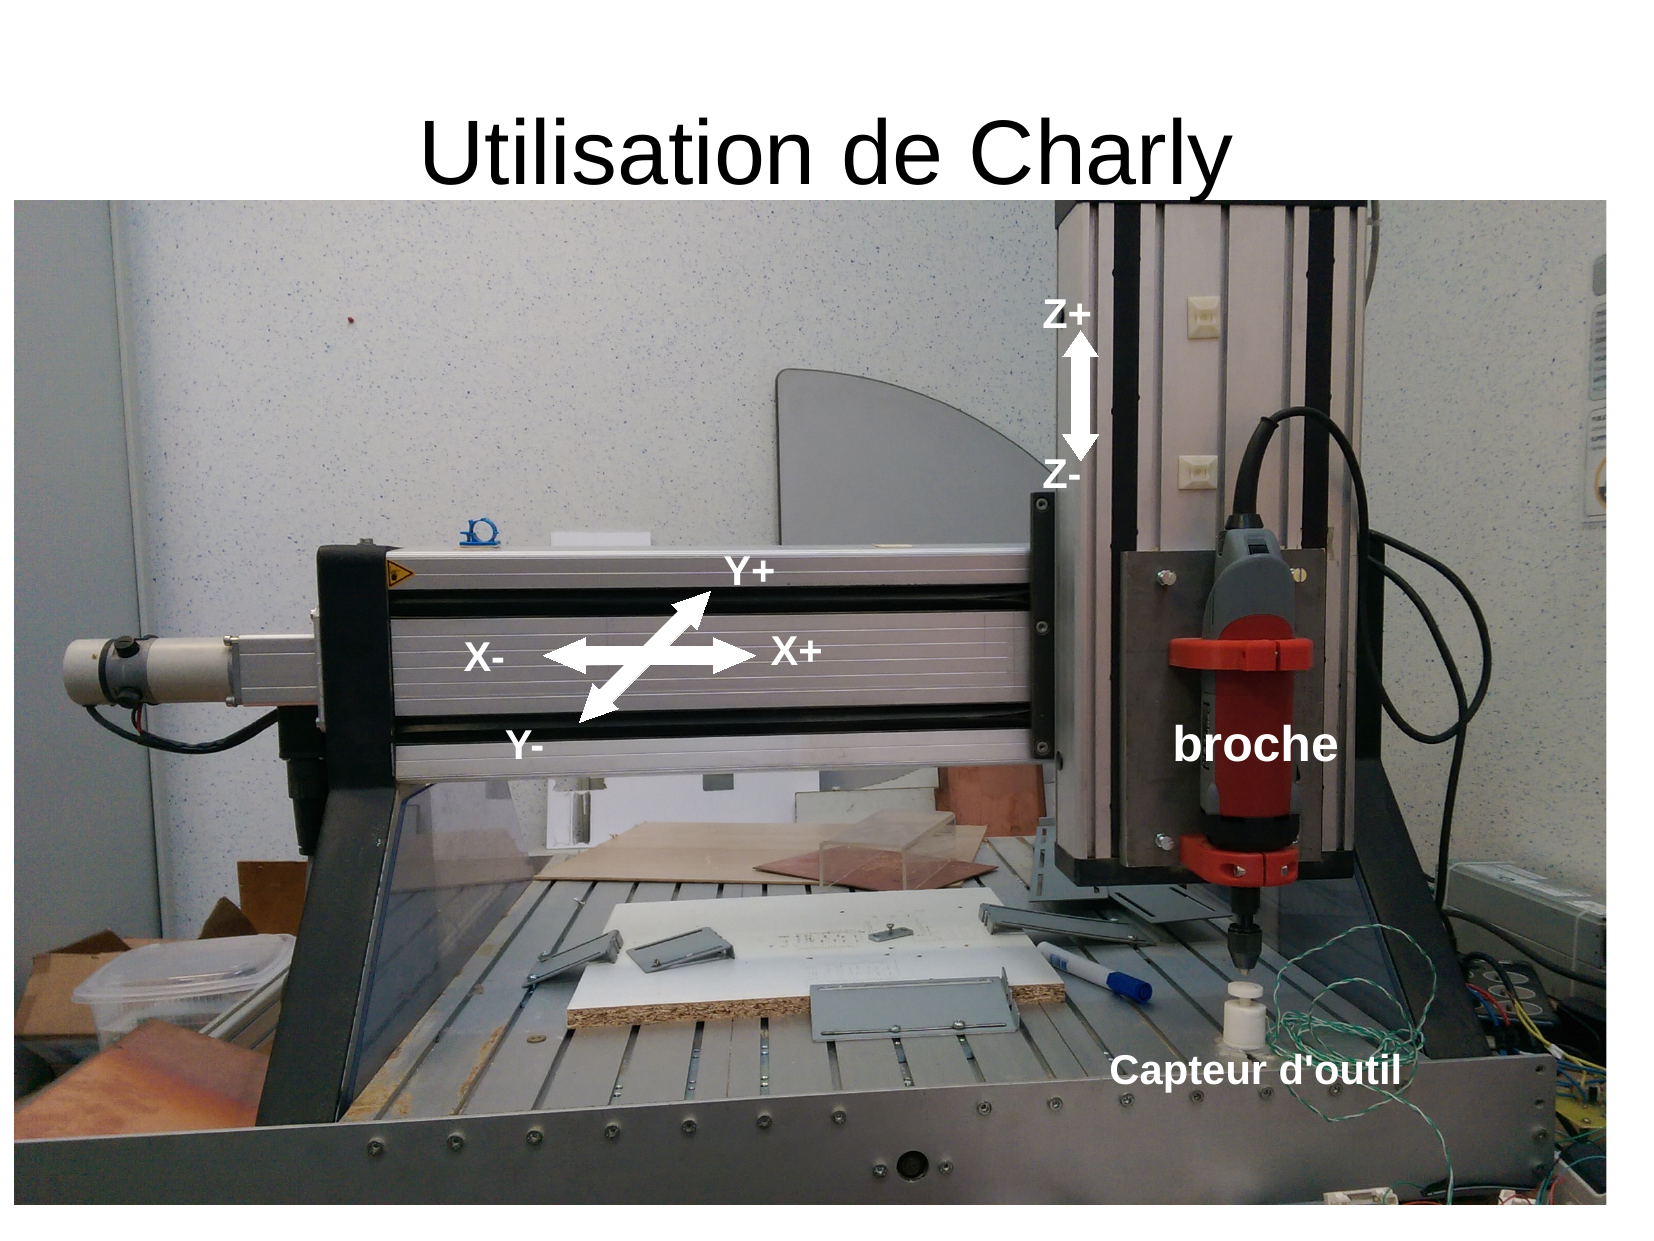

# Utilisation de Charly
Z+
Z-
Y+
X+
X-
broche
Y-
Capteur d'outil